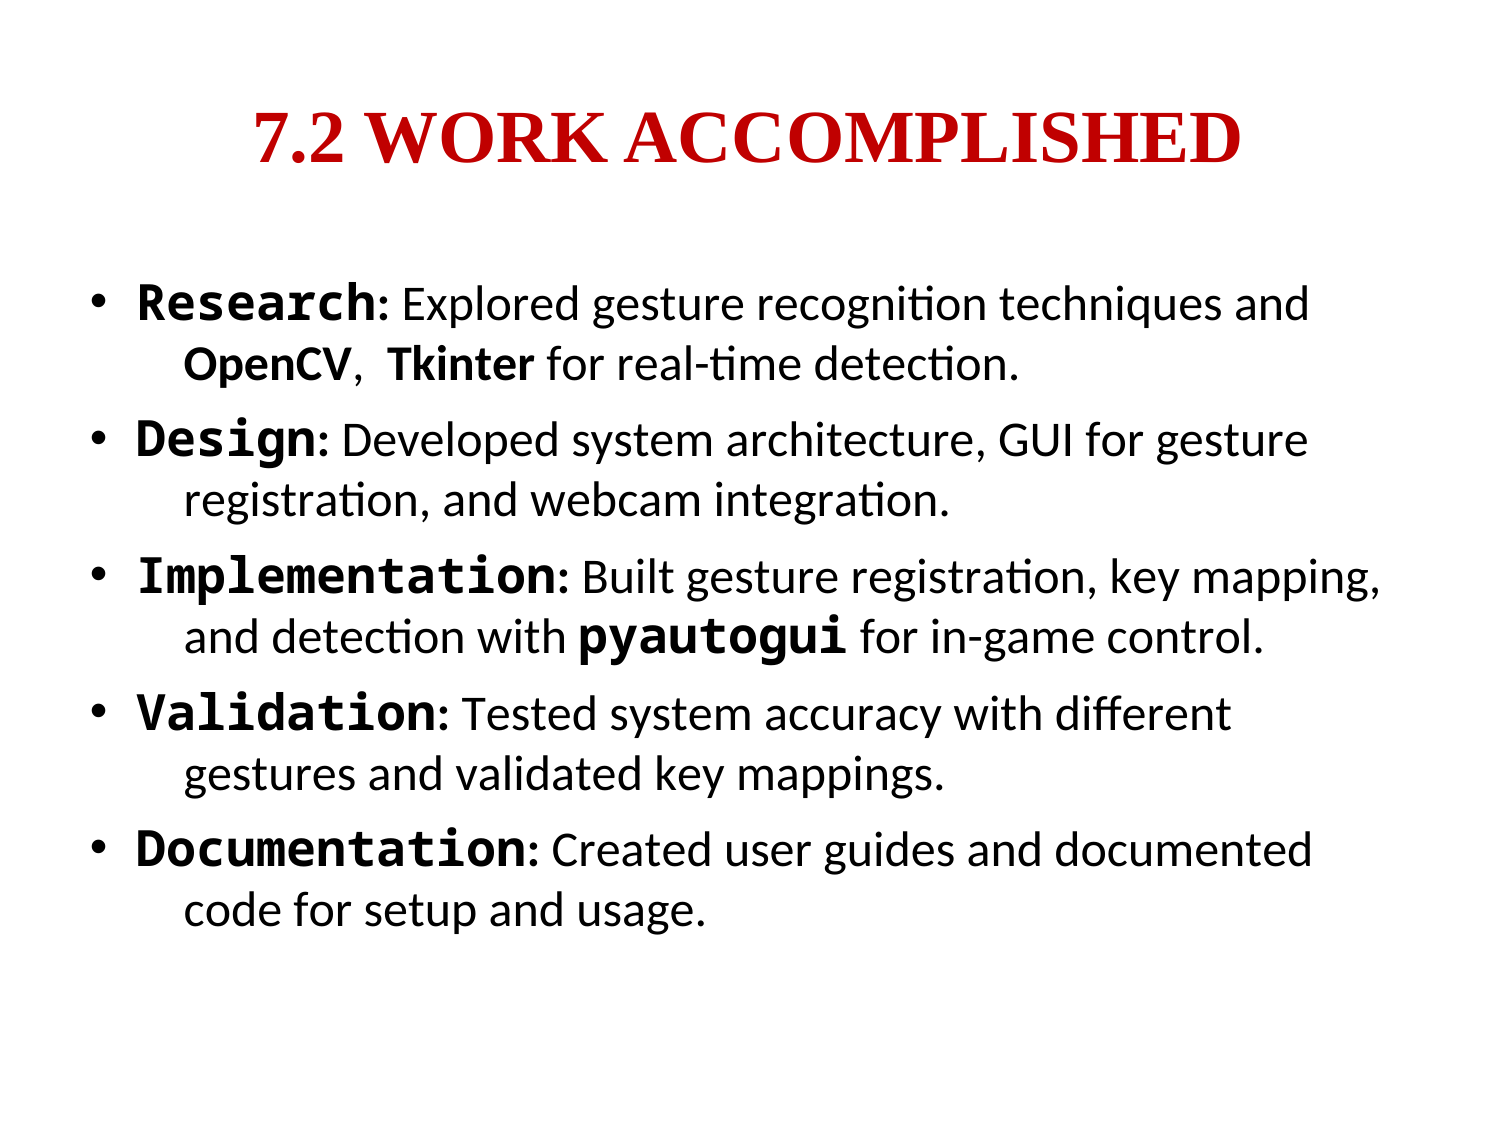

7.2 WORK ACCOMPLISHED
# Research: Explored gesture recognition techniques and OpenCV, Tkinter for real-time detection.
Design: Developed system architecture, GUI for gesture registration, and webcam integration.
Implementation: Built gesture registration, key mapping, and detection with pyautogui for in-game control.
Validation: Tested system accuracy with different gestures and validated key mappings.
Documentation: Created user guides and documented code for setup and usage.